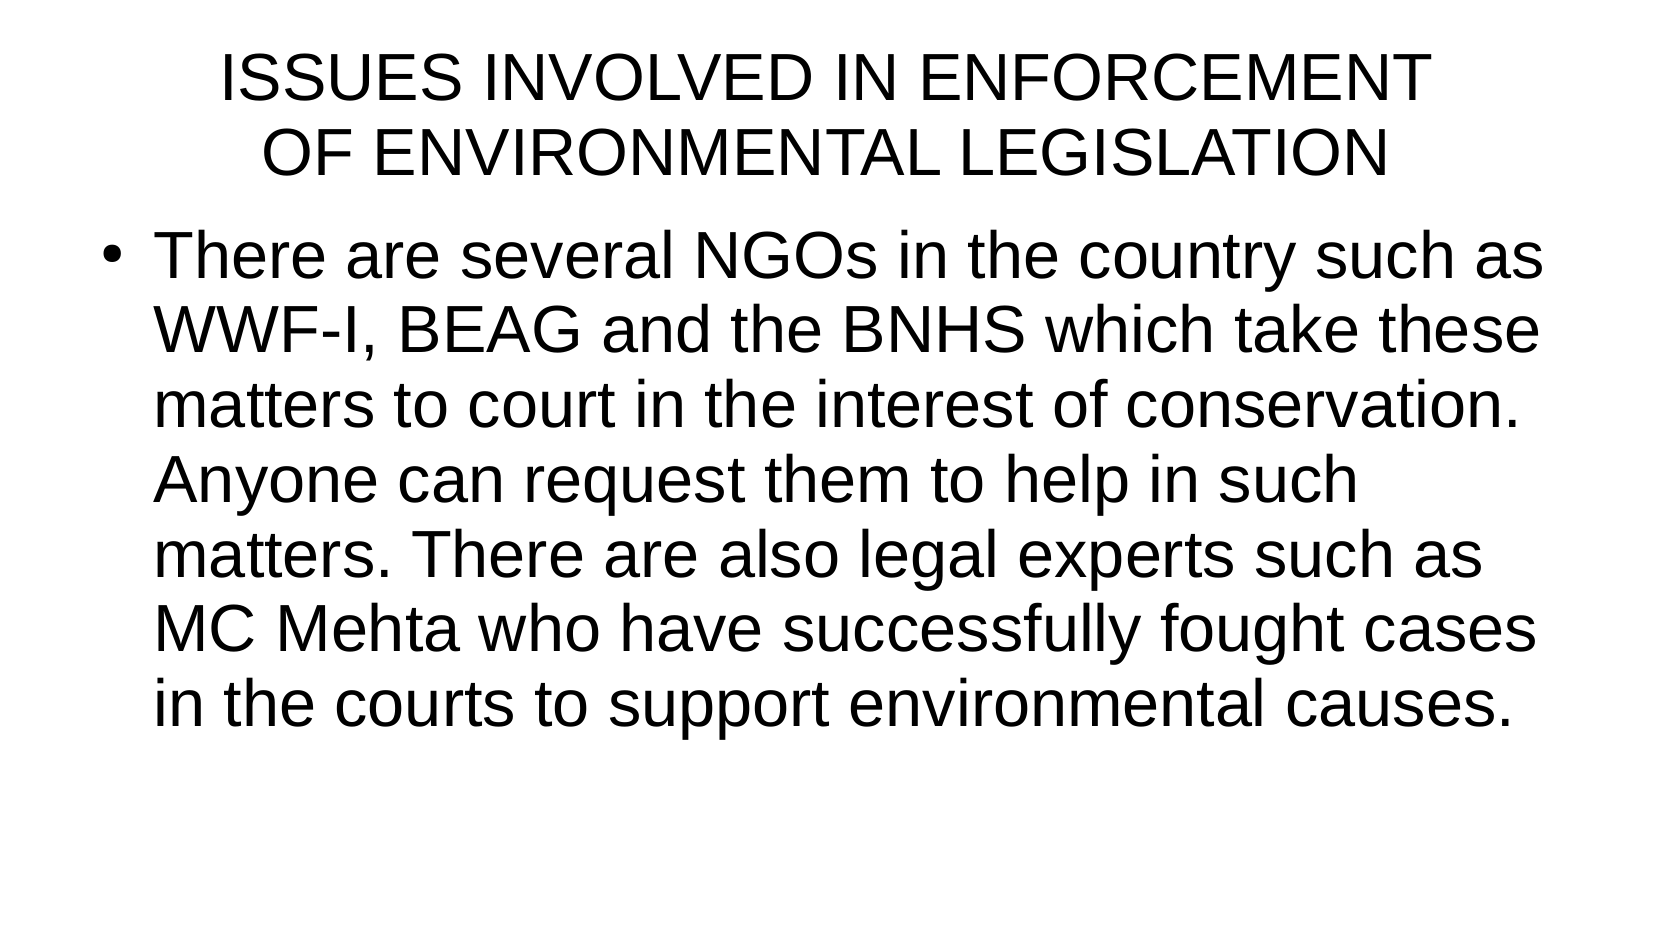

# ISSUES INVOLVED IN ENFORCEMENT OF ENVIRONMENTAL LEGISLATION
There are several NGOs in the country such as WWF-I, BEAG and the BNHS which take these matters to court in the interest of conservation. Anyone can request them to help in such matters. There are also legal experts such as MC Mehta who have successfully fought cases in the courts to support environmental causes.